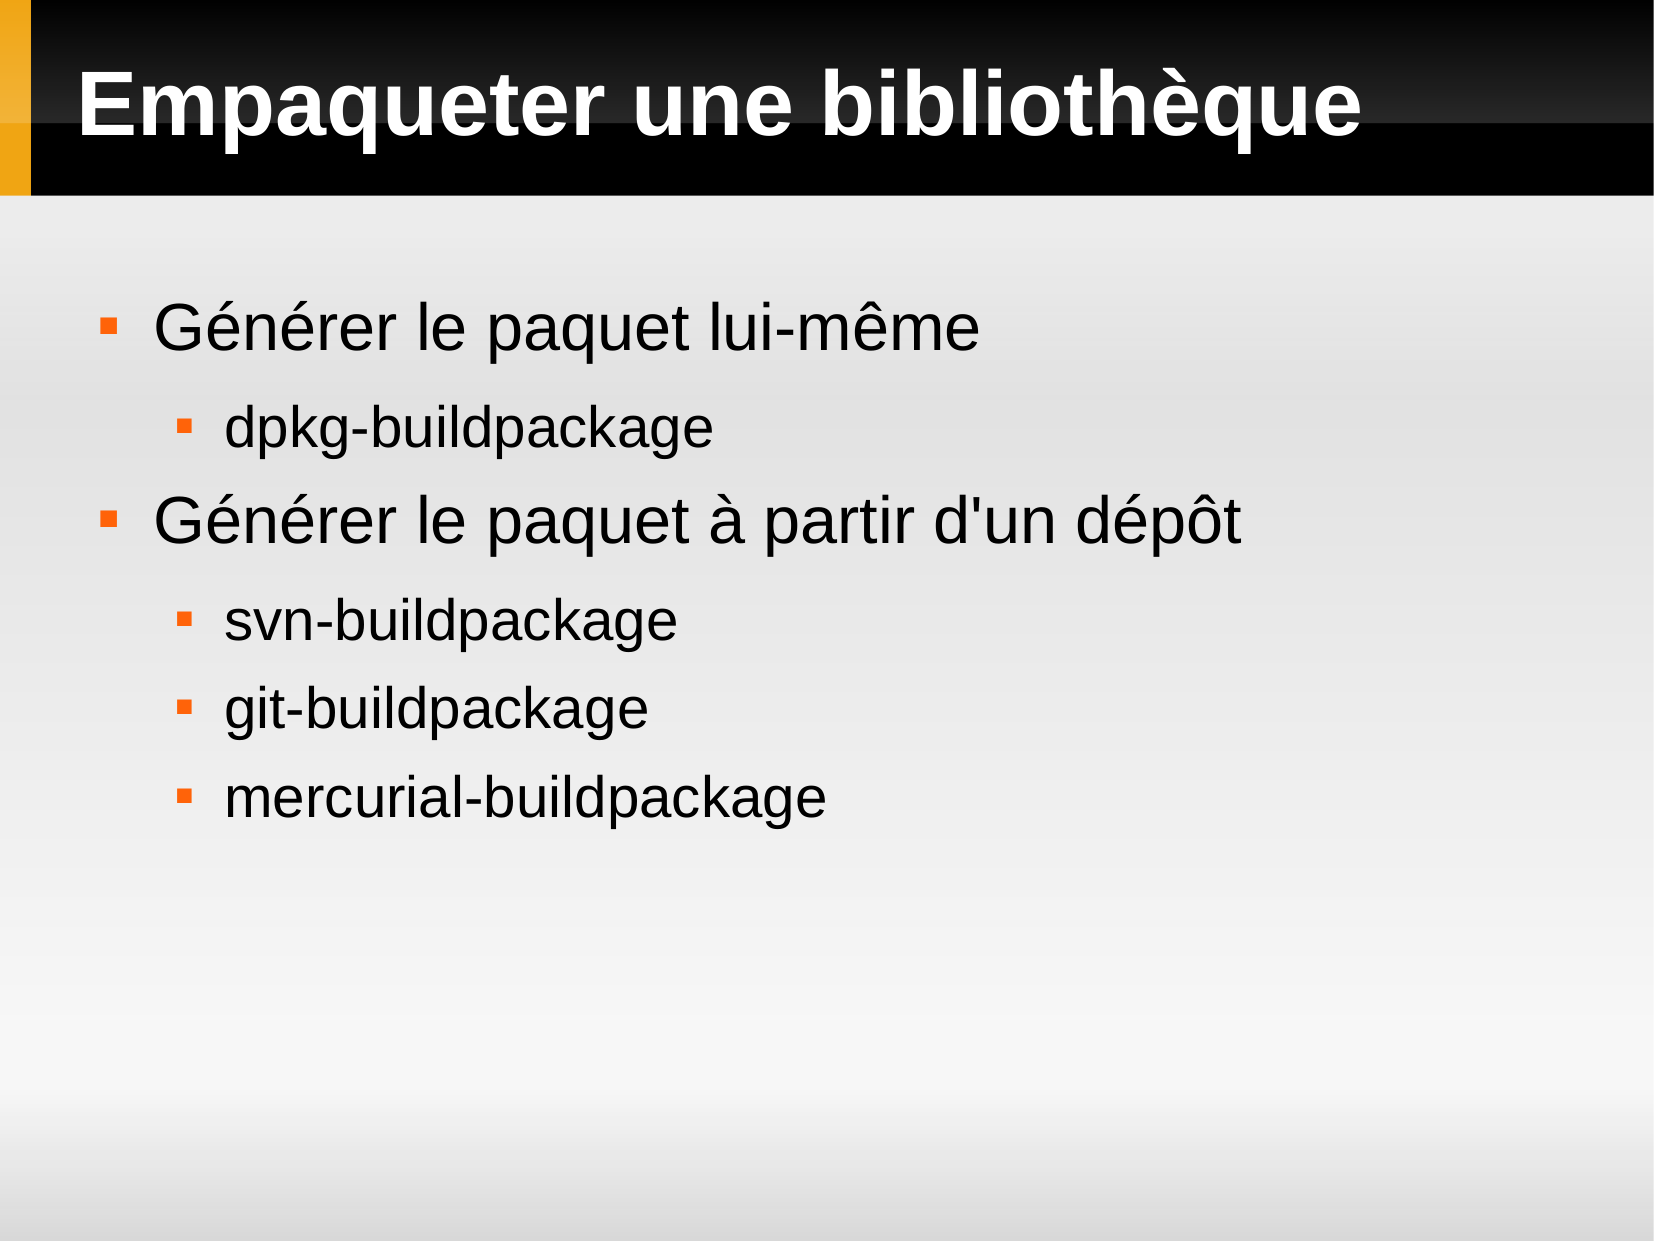

# Empaqueter une bibliothèque
Générer le paquet lui-même
dpkg-buildpackage
Générer le paquet à partir d'un dépôt
svn-buildpackage
git-buildpackage
mercurial-buildpackage